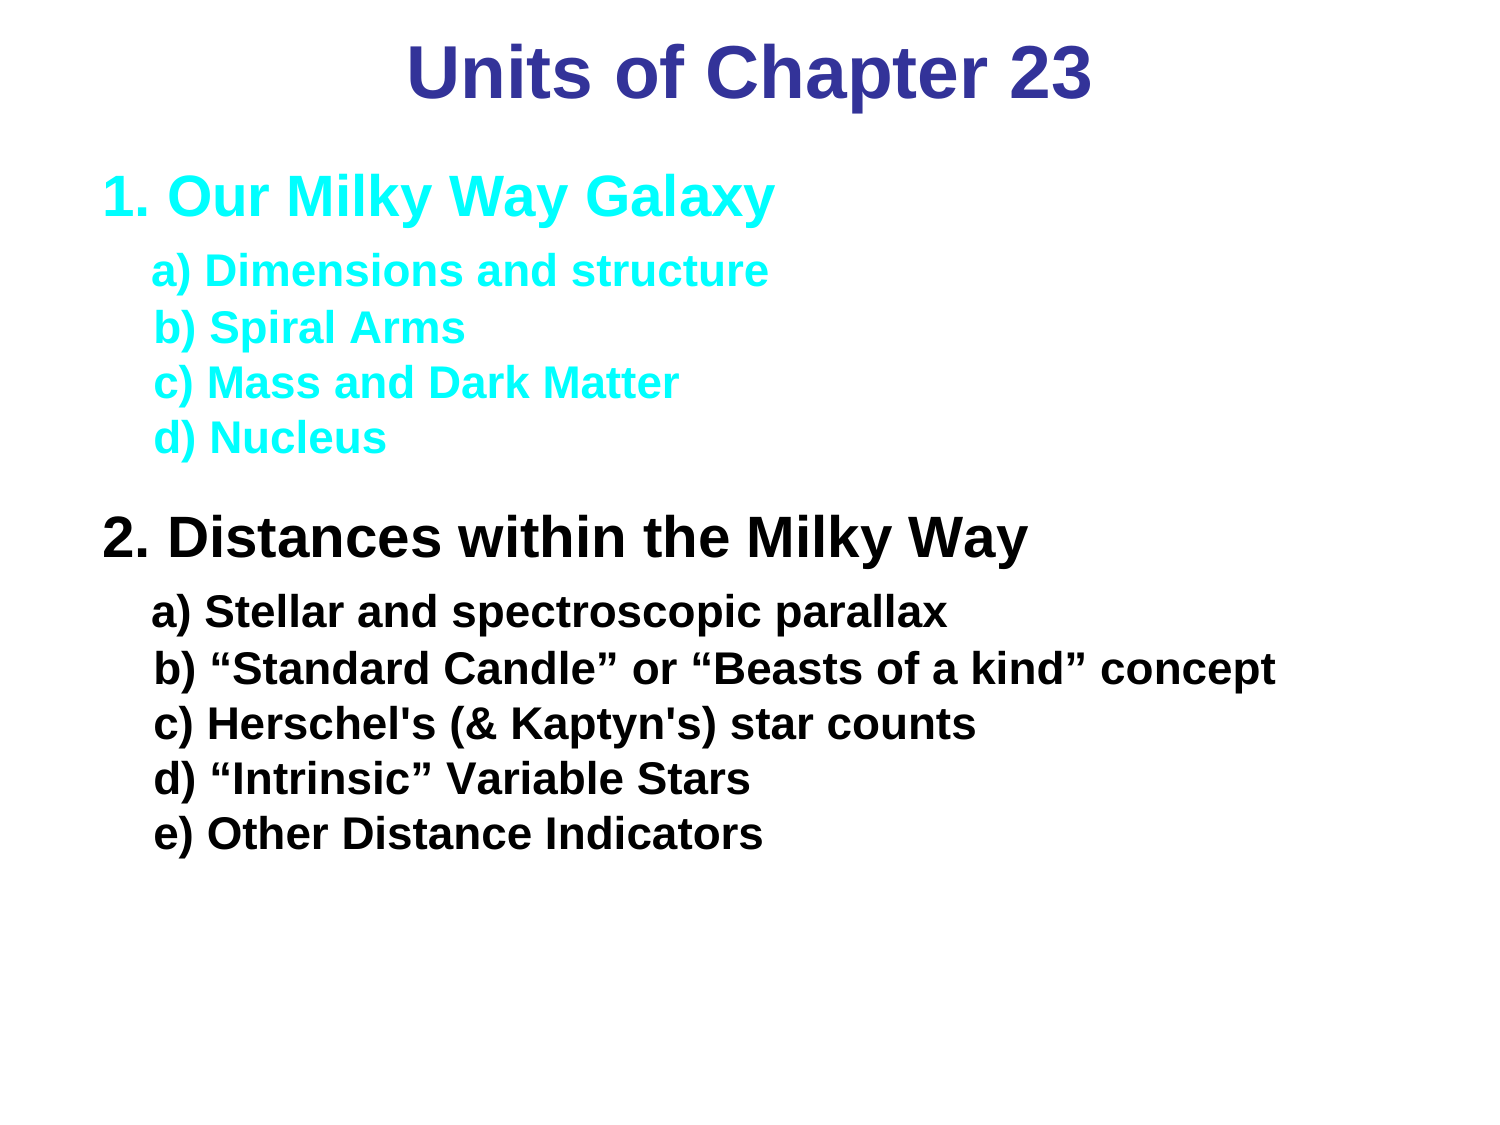

# Units of Chapter 23
1. Our Milky Way Galaxy
 a) Dimensions and structure
 b) Spiral Arms
 c) Mass and Dark Matter
 d) Nucleus
2. Distances within the Milky Way
 a) Stellar and spectroscopic parallax
 b) “Standard Candle” or “Beasts of a kind” concept
 c) Herschel's (& Kaptyn's) star counts
 d) “Intrinsic” Variable Stars
 e) Other Distance Indicators